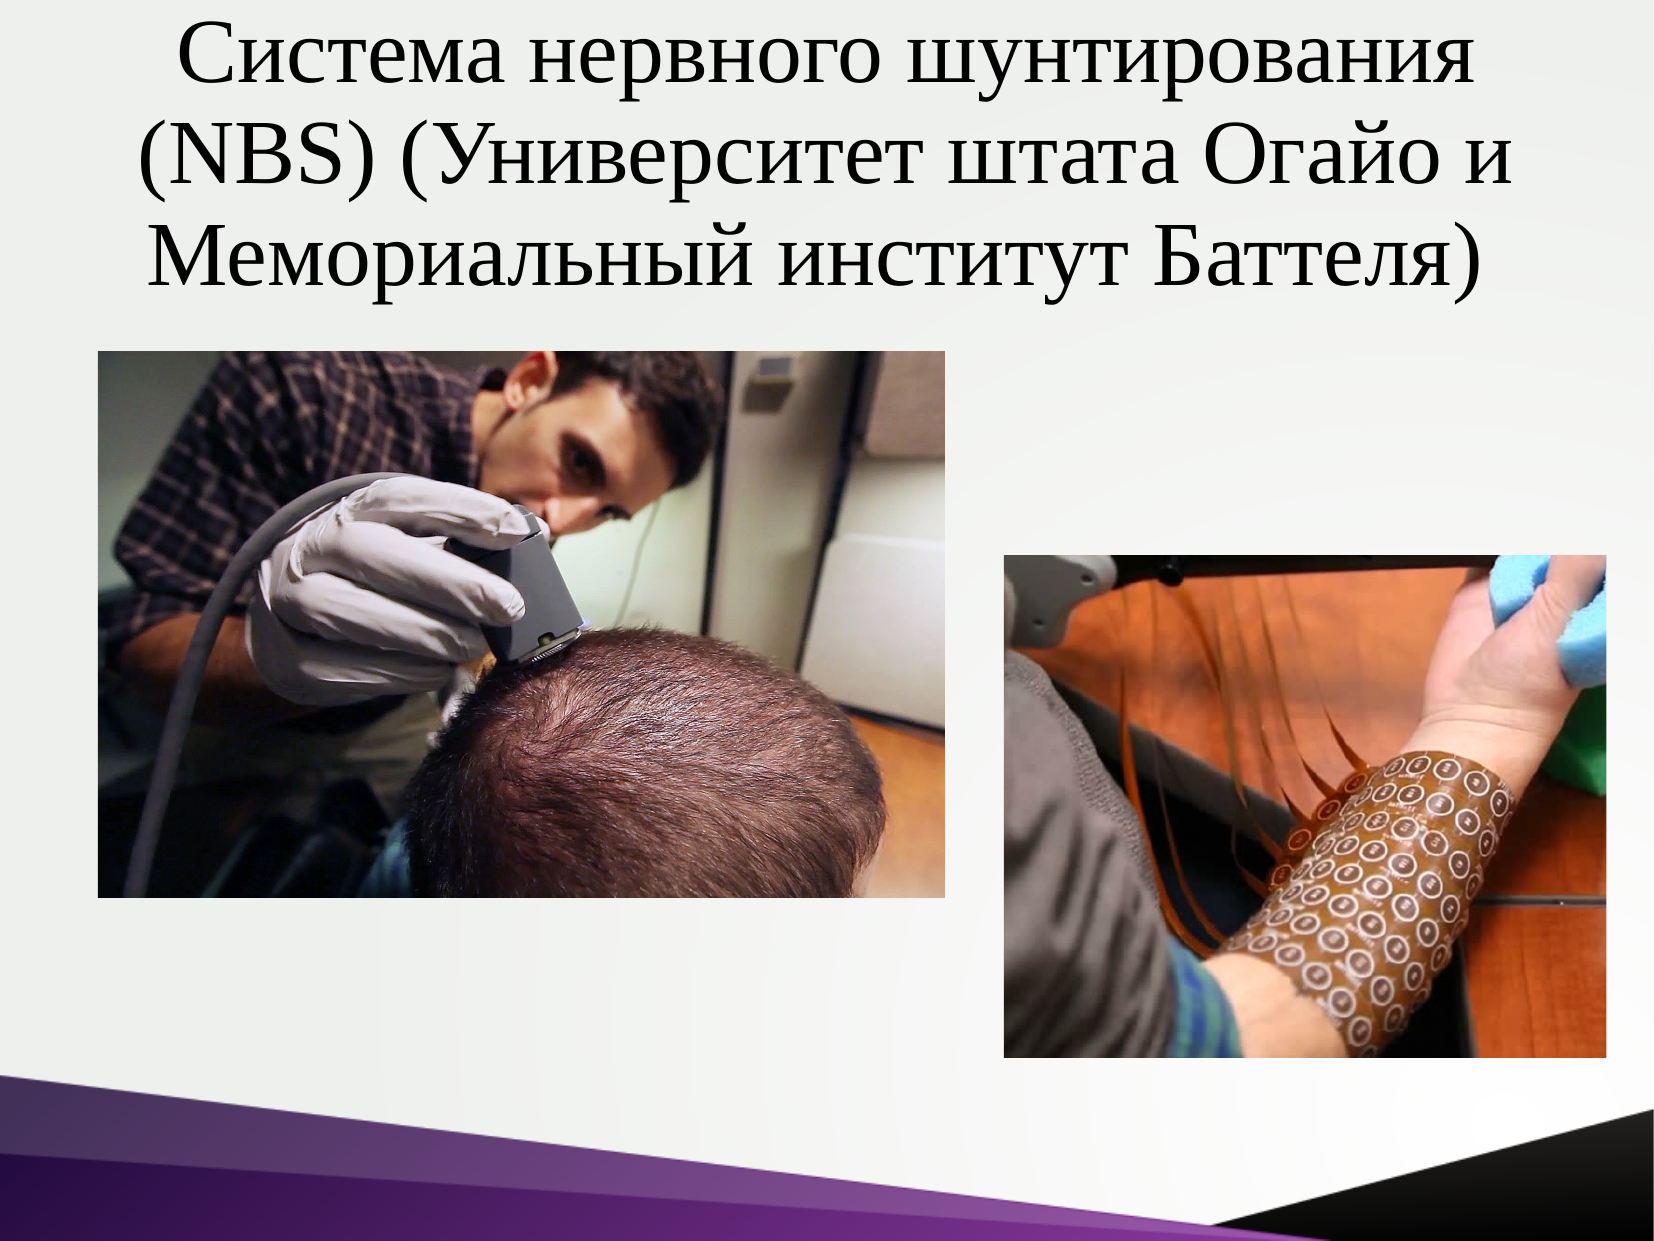

# Система нервного шунтирования (NBS) (Университет штата Огайо и Мемориальный институт Баттеля)